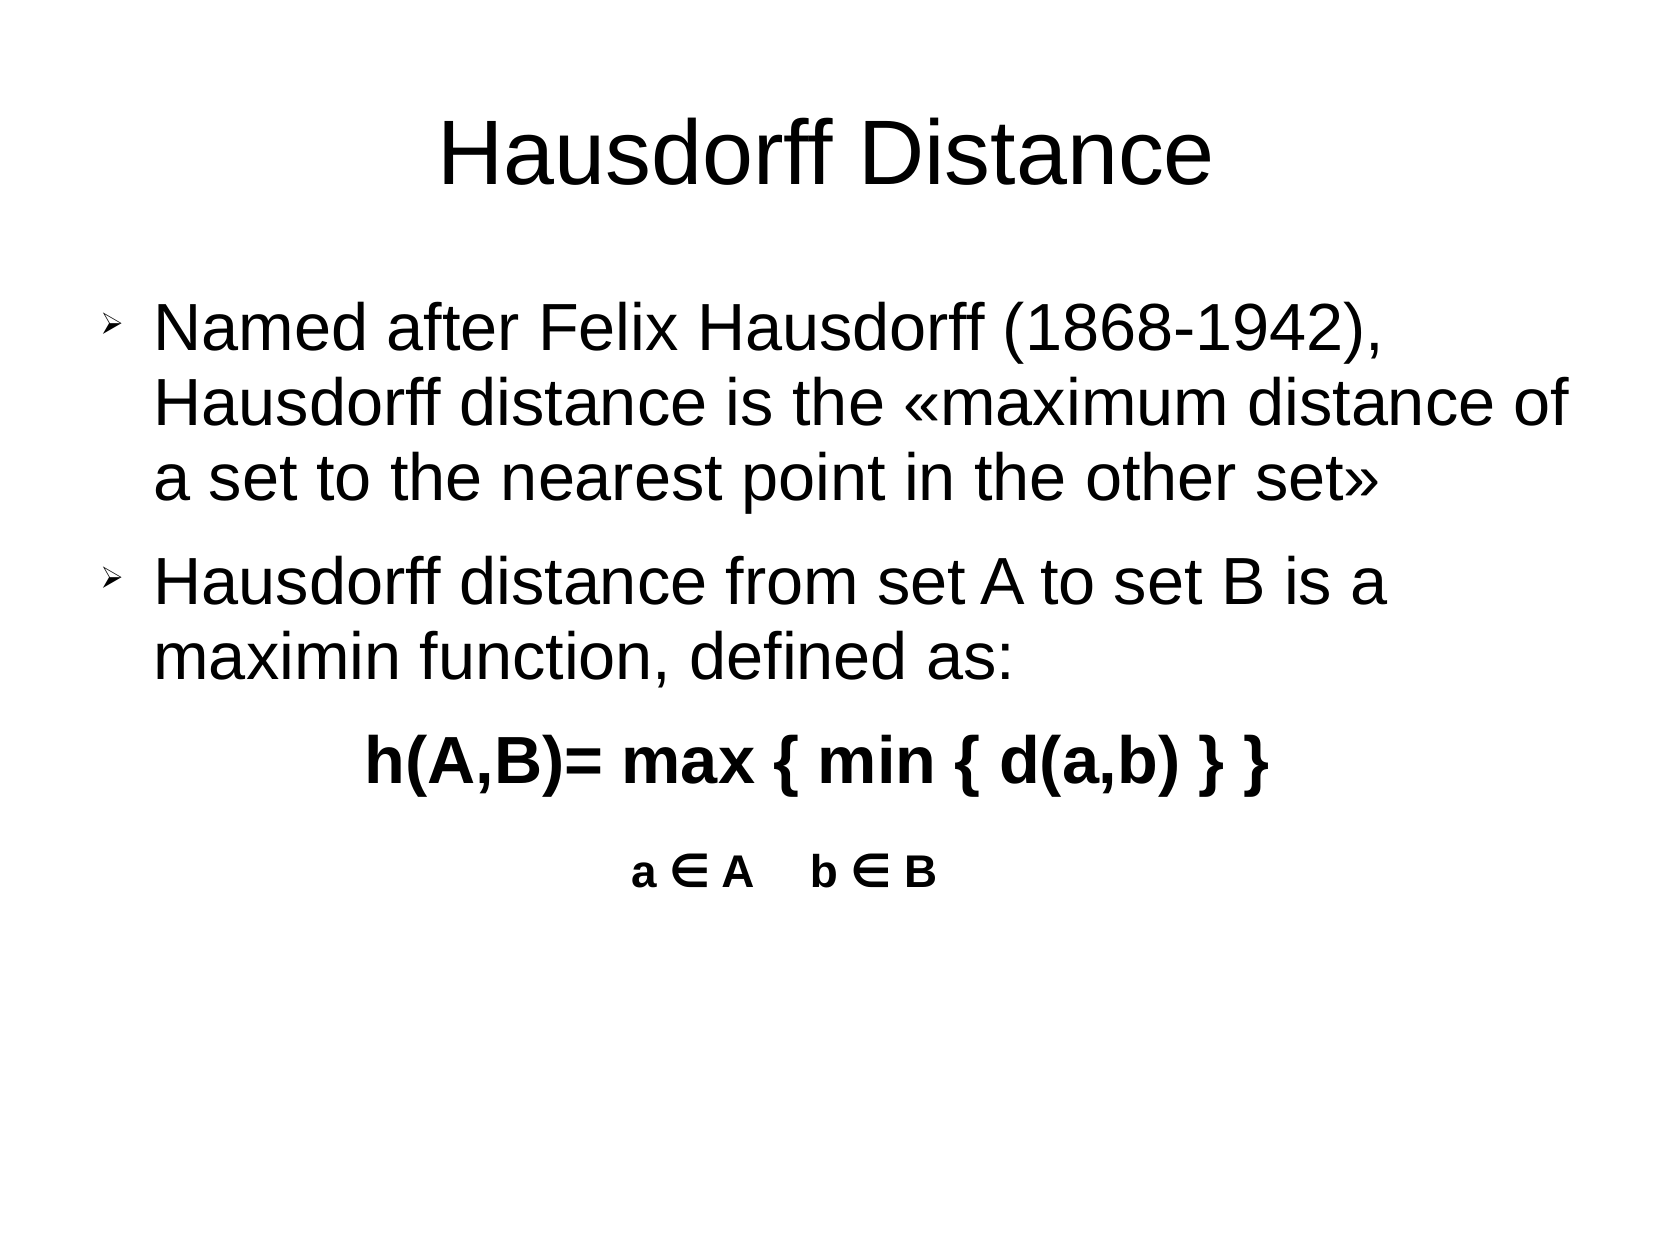

# Hausdorff Distance
Named after Felix Hausdorff (1868-1942), Hausdorff distance is the «maximum distance of a set to the nearest point in the other set»
Hausdorff distance from set A to set B is a maximin function, defined as:
h(A,B)= max { min { d(a,b) } }
 a ∈ A b ∈ B